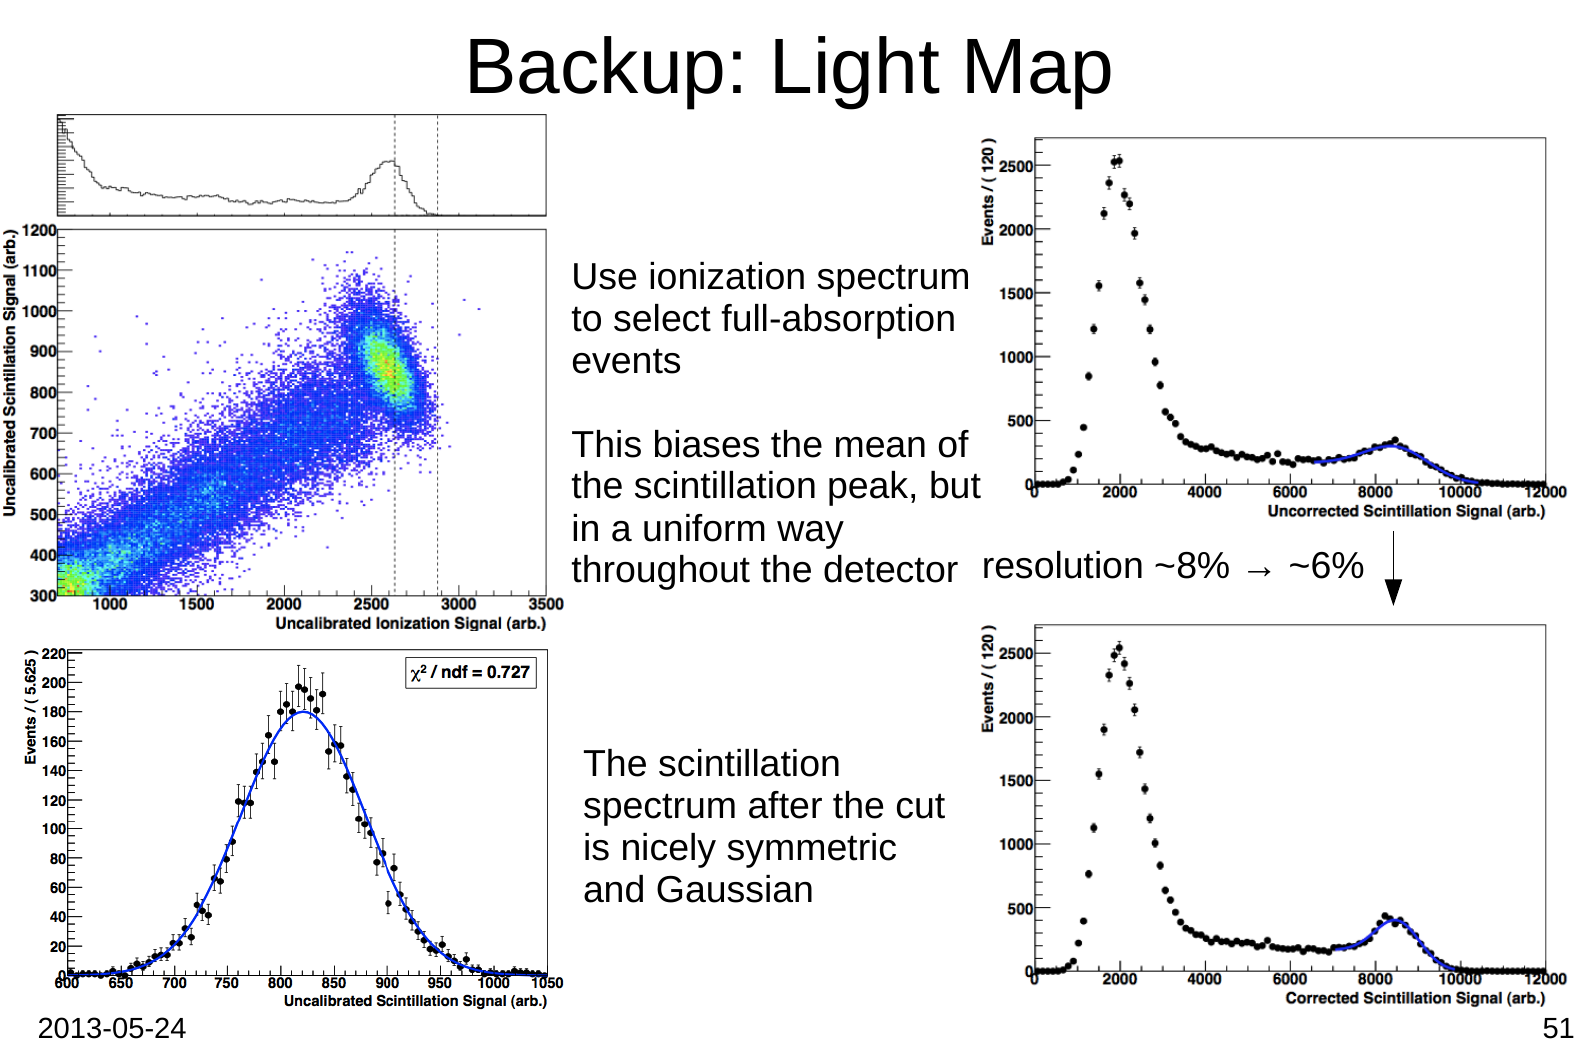

# Backup: Light Map
Use ionization spectrum to select full-absorption events
This biases the mean of the scintillation peak, but in a uniform way throughout the detector
resolution ~8% → ~6%
The scintillation spectrum after the cut is nicely symmetric and Gaussian
2013-05-24
51